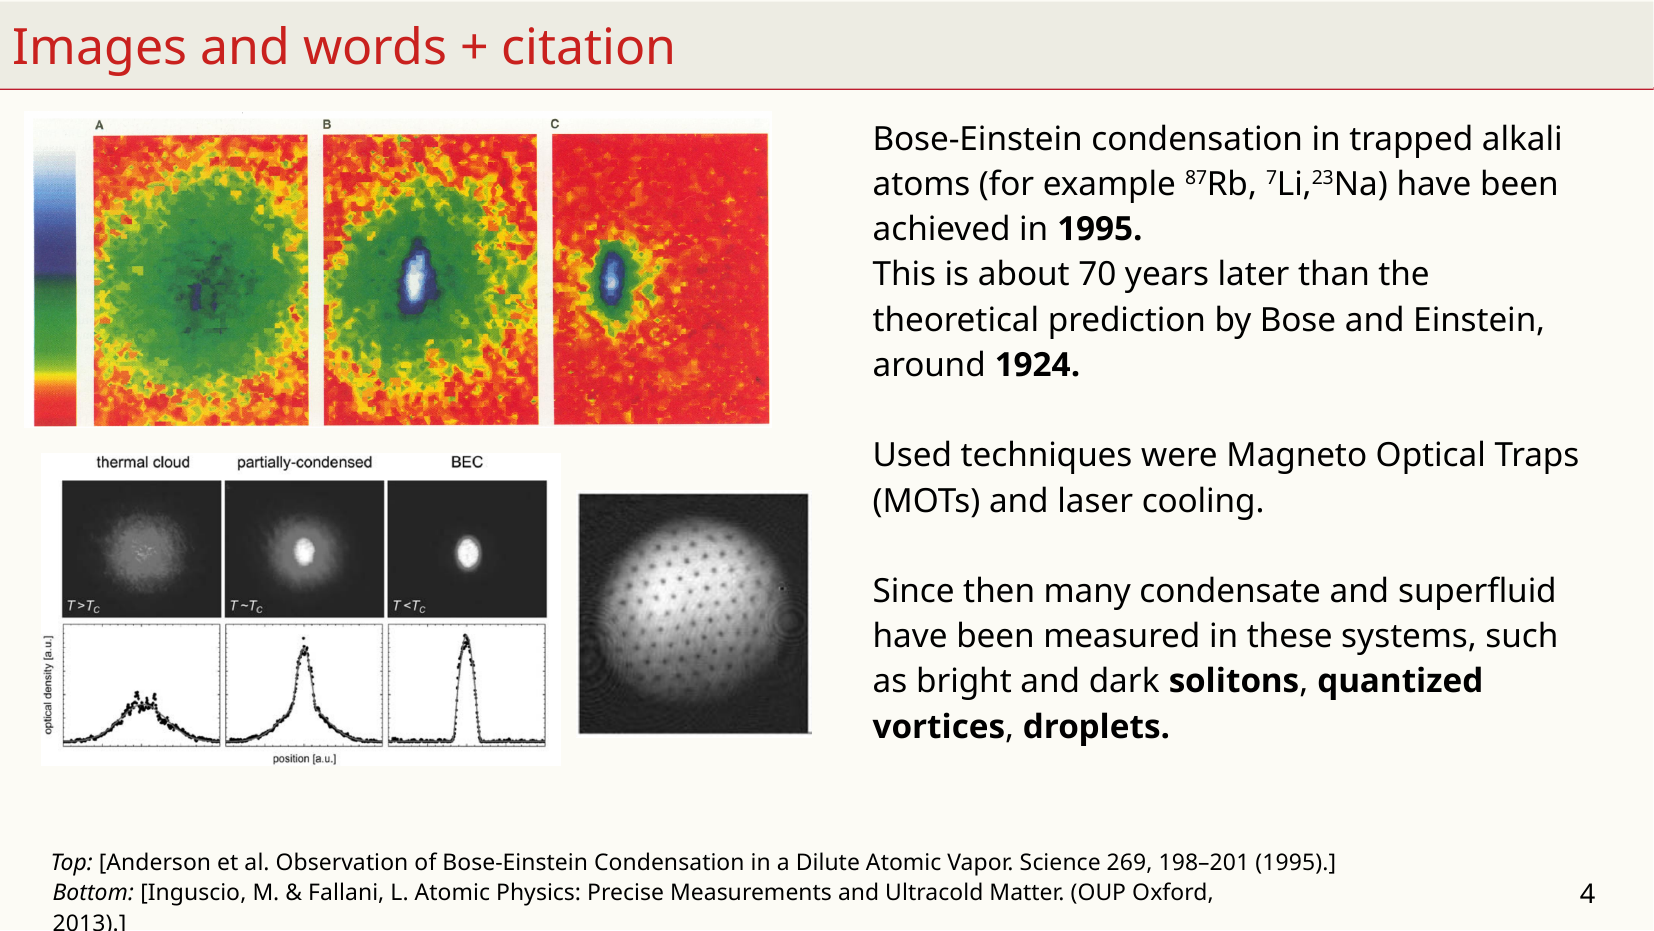

# Images and words + citation
Bose-Einstein condensation in trapped alkali atoms (for example 87Rb, 7Li,23Na) have been achieved in 1995.
This is about 70 years later than the theoretical prediction by Bose and Einstein, around 1924.
Used techniques were Magneto Optical Traps (MOTs) and laser cooling.
Since then many condensate and superfluid have been measured in these systems, such as bright and dark solitons, quantized vortices, droplets.
Top: [Anderson et al. Observation of Bose-Einstein Condensation in a Dilute Atomic Vapor. Science 269, 198–201 (1995).]
Bottom: [Inguscio, M. & Fallani, L. Atomic Physics: Precise Measurements and Ultracold Matter. (OUP Oxford, 2013).]